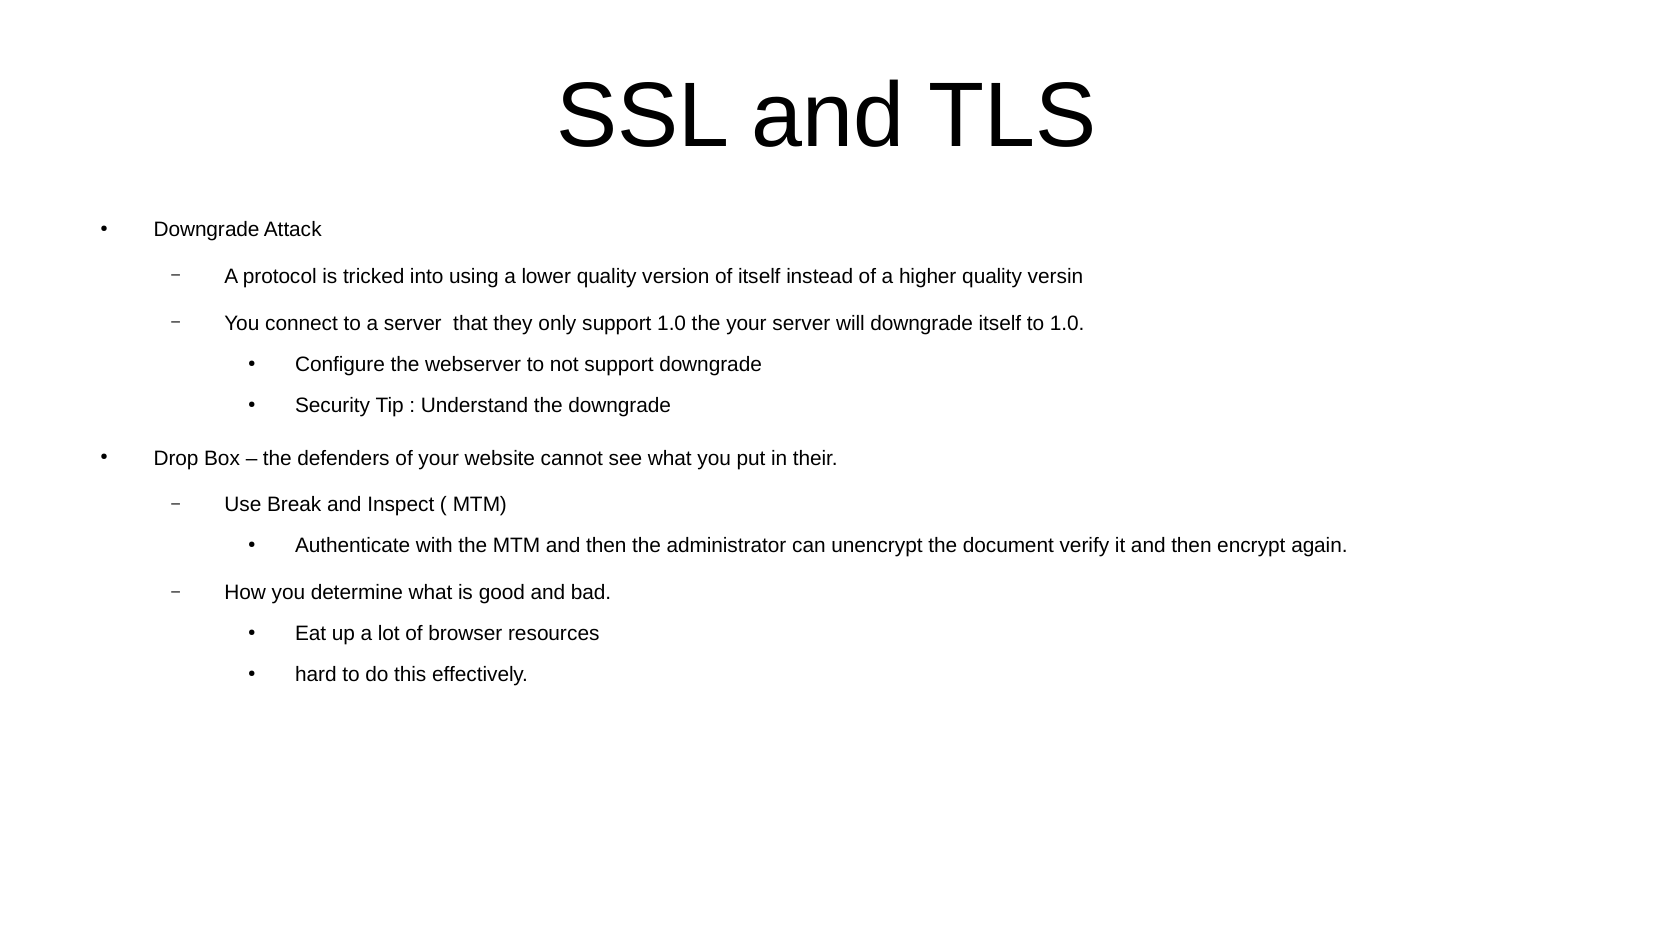

# SSL and TLS
Downgrade Attack
A protocol is tricked into using a lower quality version of itself instead of a higher quality versin
You connect to a server that they only support 1.0 the your server will downgrade itself to 1.0.
Configure the webserver to not support downgrade
Security Tip : Understand the downgrade
Drop Box – the defenders of your website cannot see what you put in their.
Use Break and Inspect ( MTM)
Authenticate with the MTM and then the administrator can unencrypt the document verify it and then encrypt again.
How you determine what is good and bad.
Eat up a lot of browser resources
hard to do this effectively.